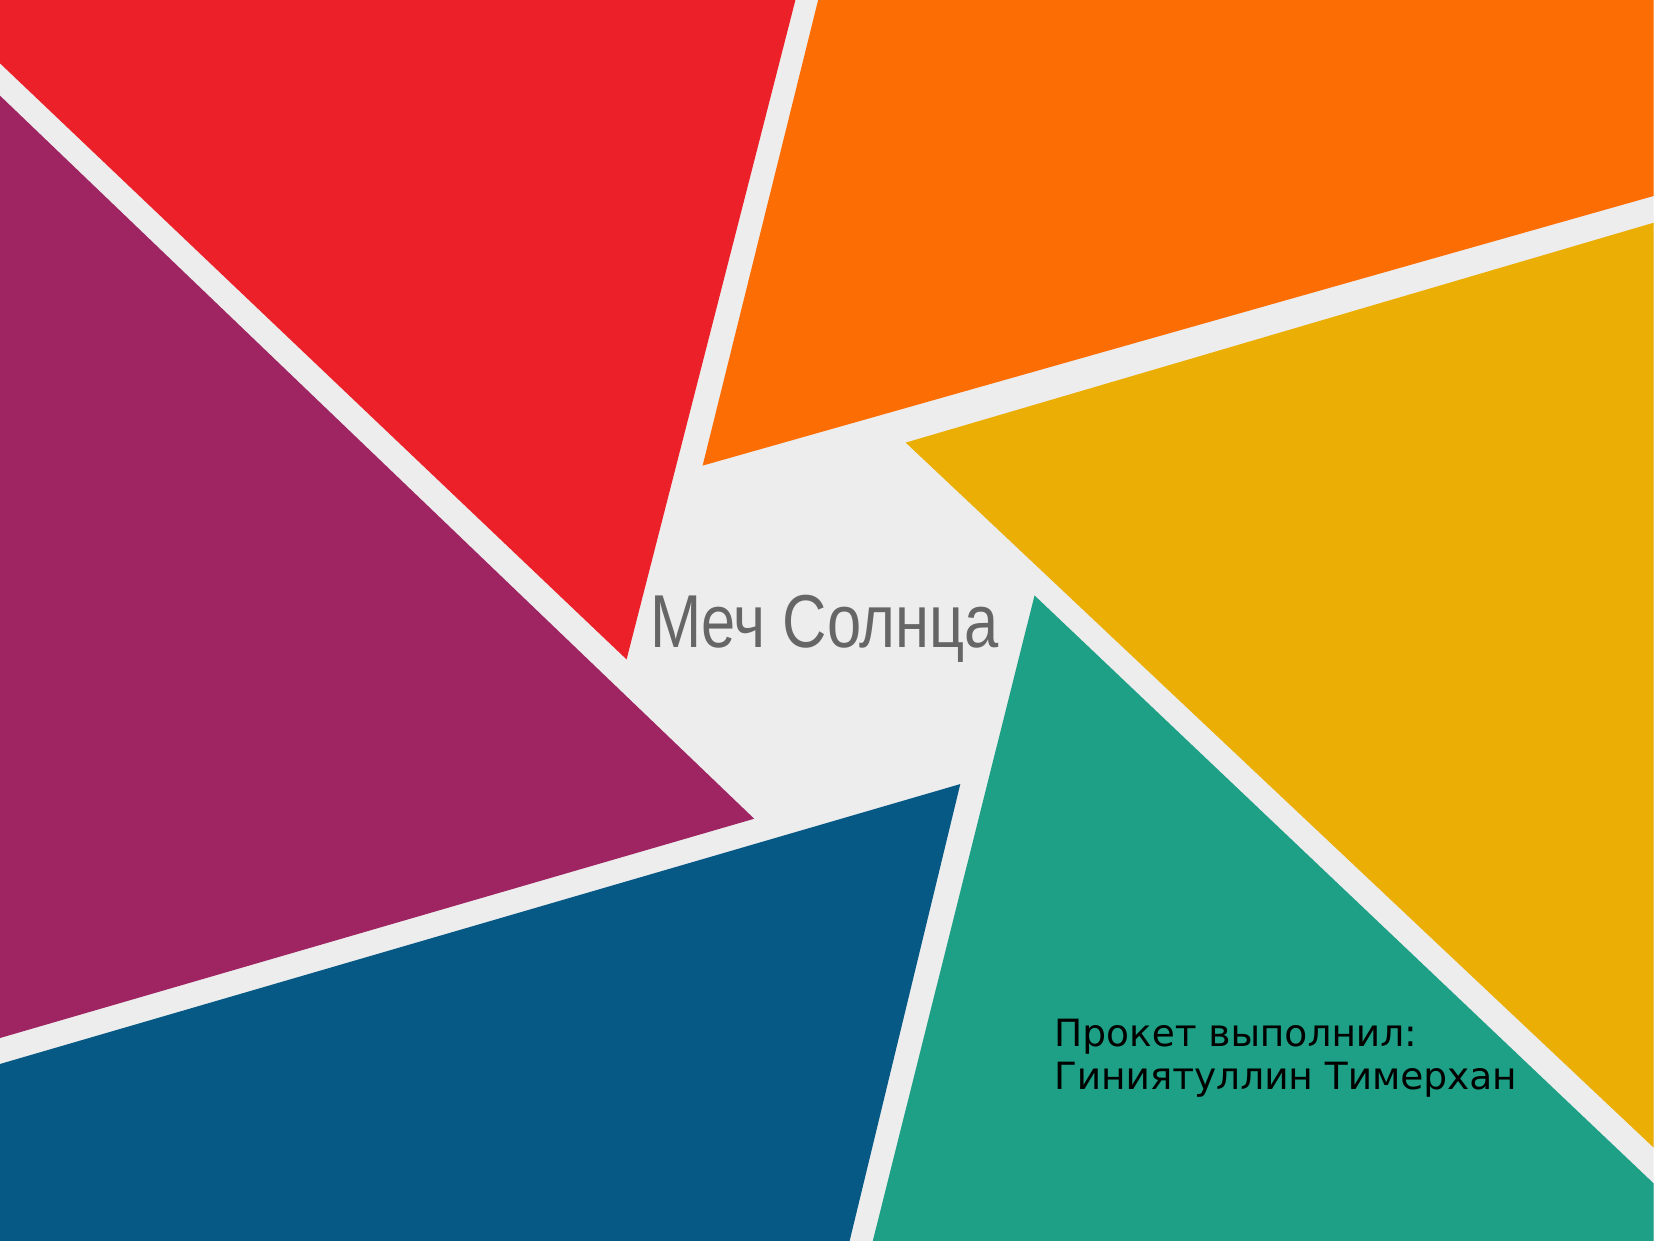

# Меч Солнца
Прокет выполнил:
Гиниятуллин Тимерхан